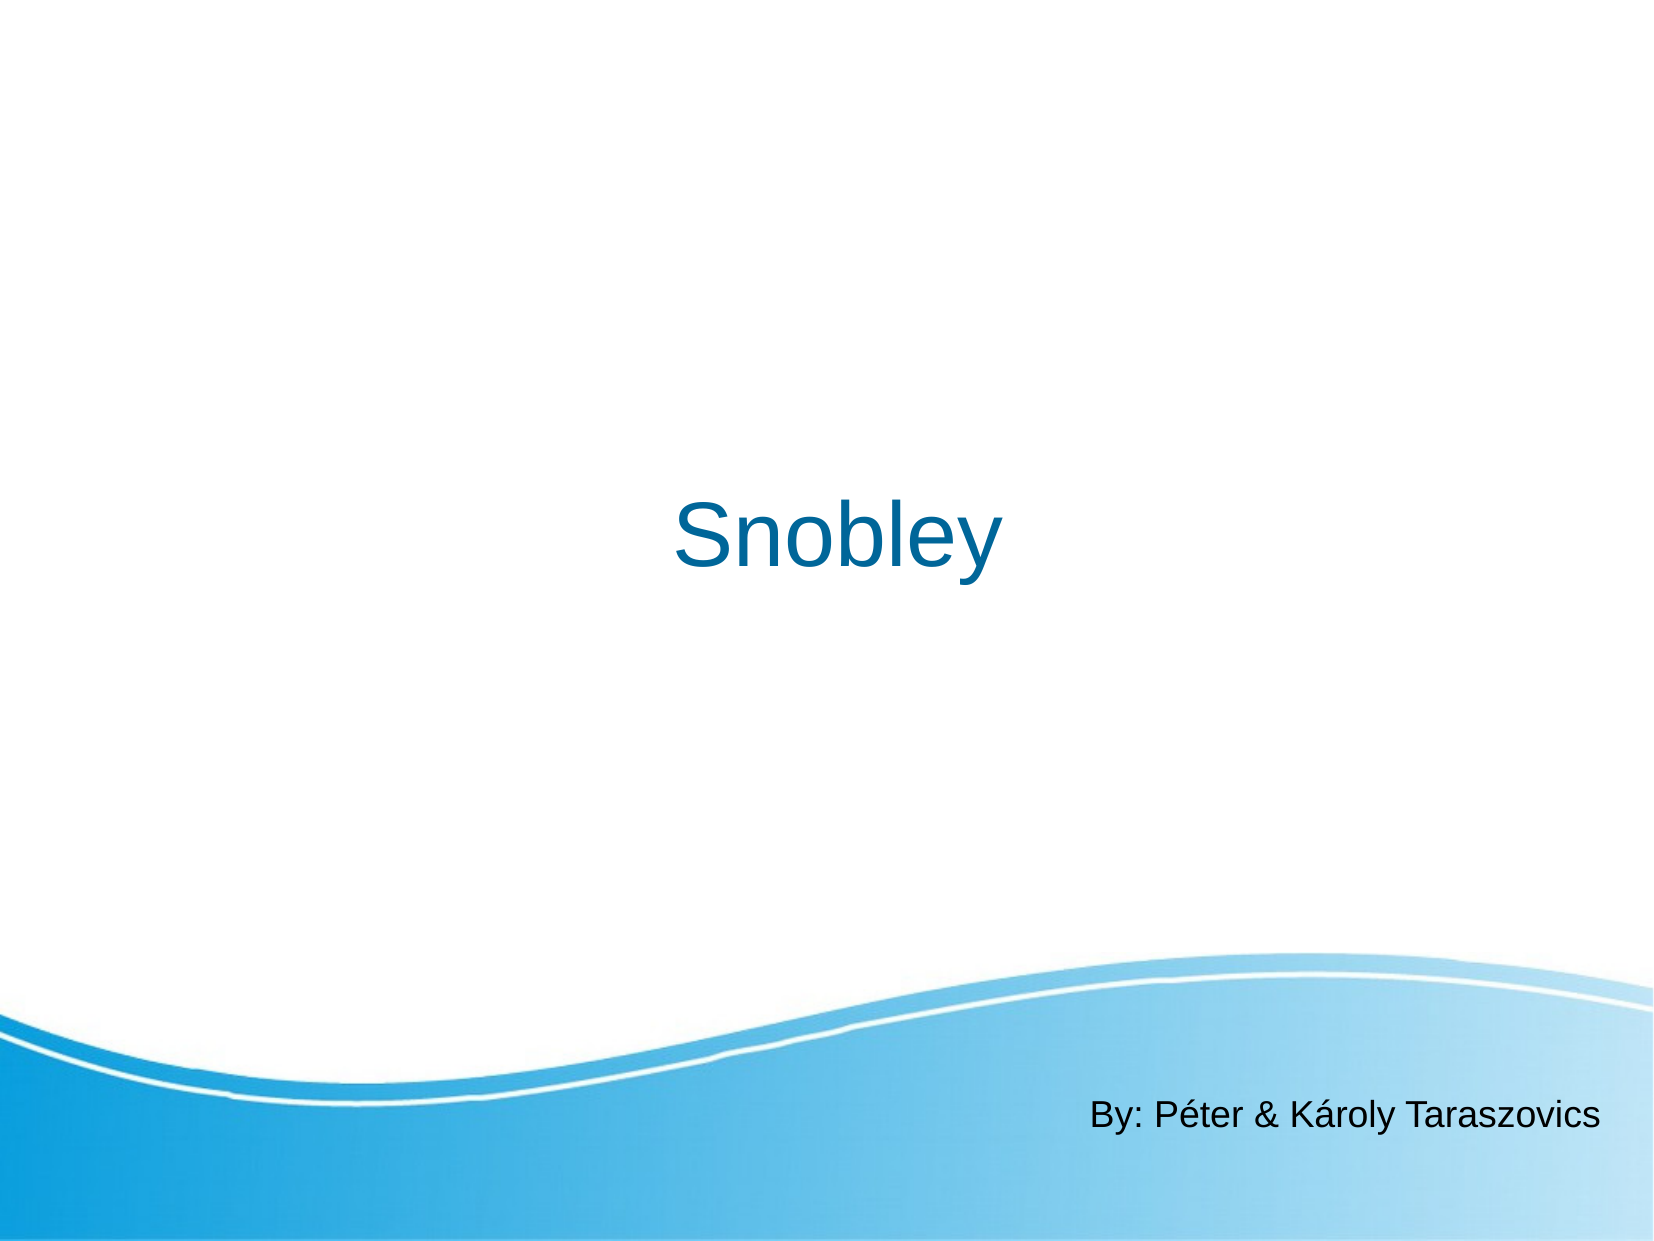

# Snobley
By: Péter & Károly Taraszovics